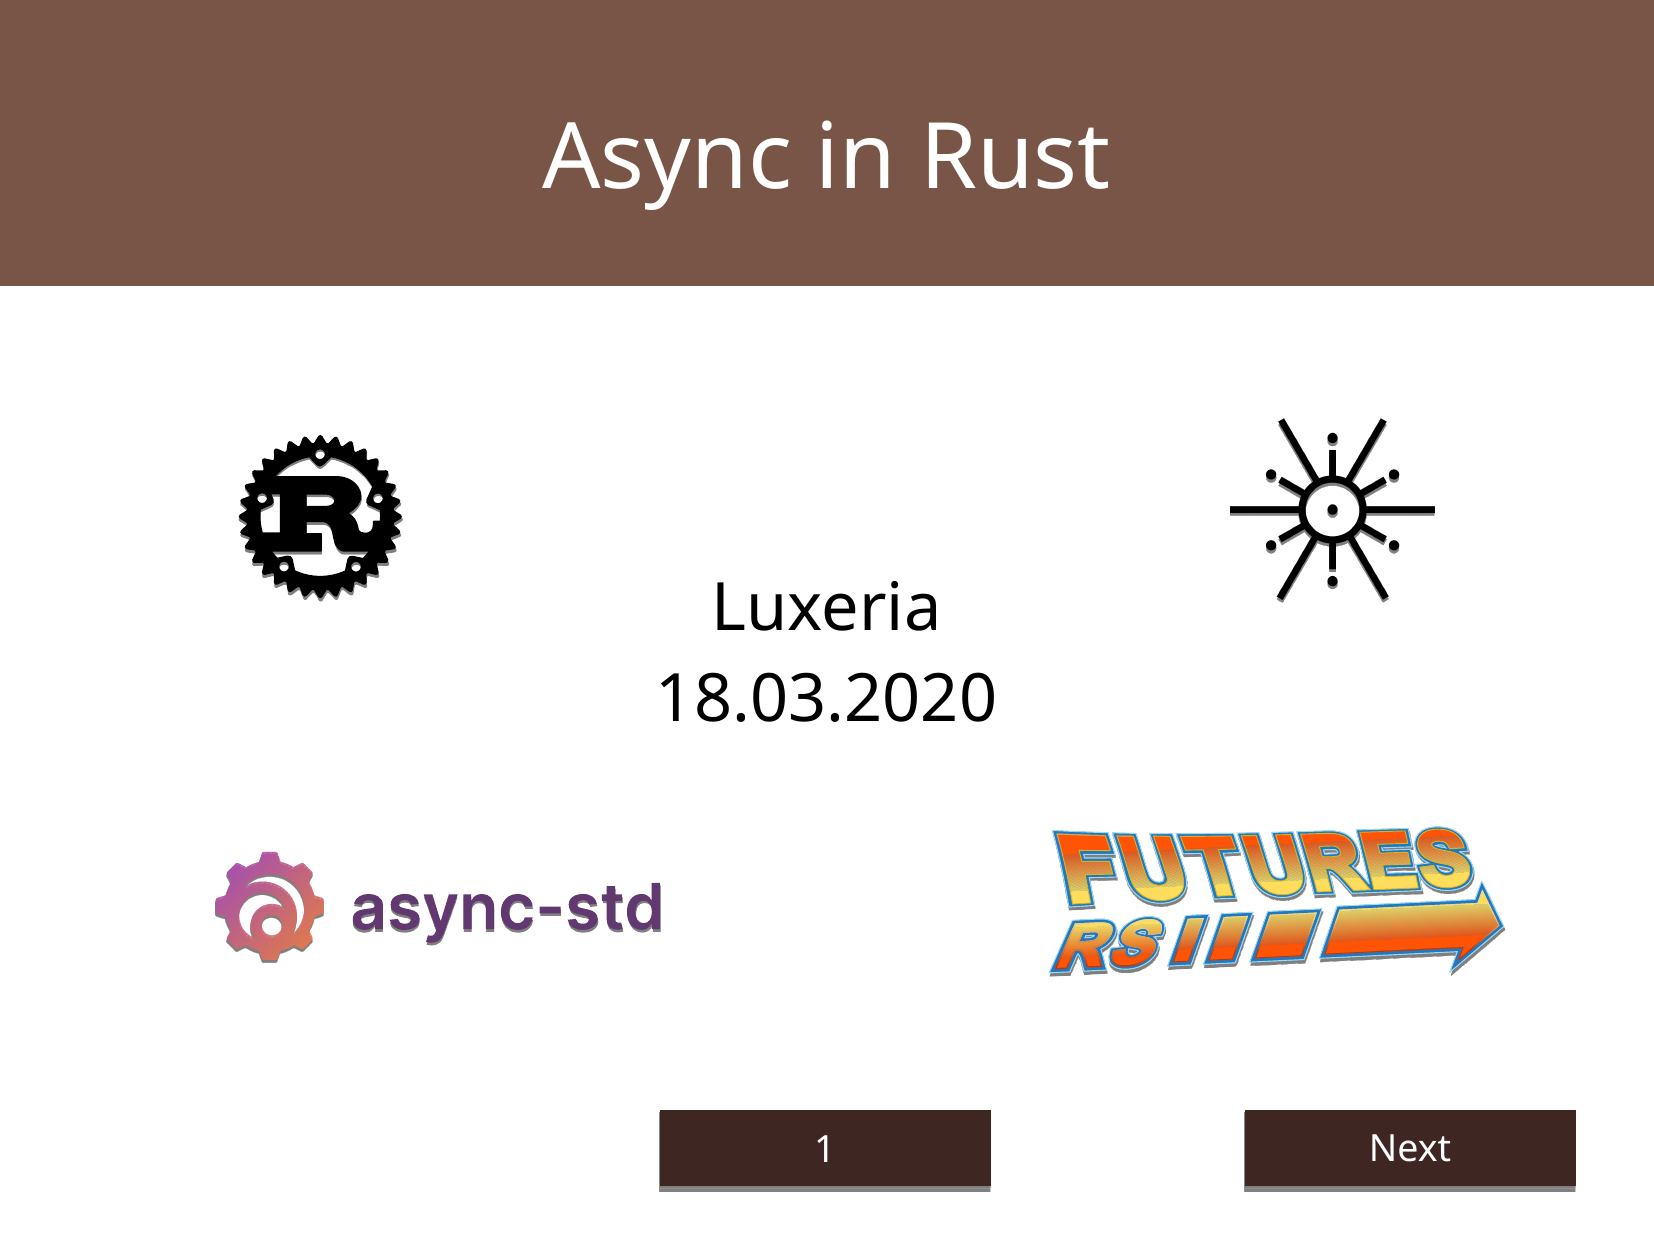

# Async in Rust
Luxeria
18.03.2020
Next